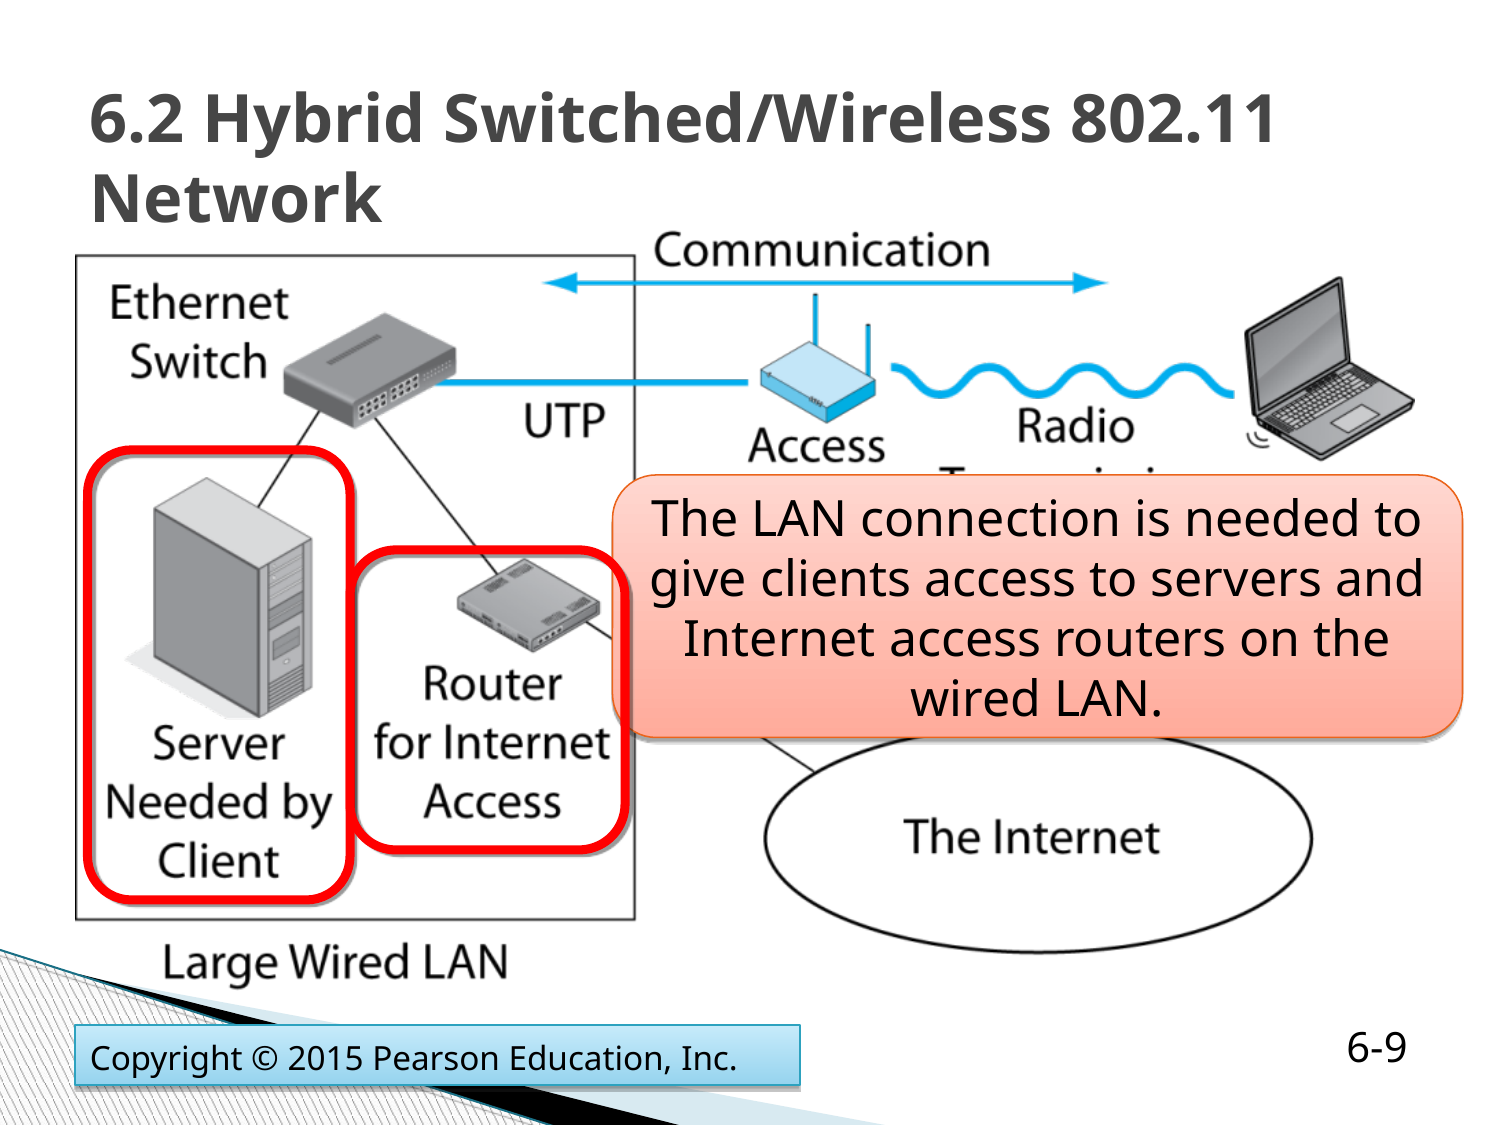

# 6.2 Hybrid Switched/Wireless 802.11 Network
The LAN connection is needed to give clients access to servers and Internet access routers on the wired LAN.
Copyright © 2015 Pearson Education, Inc.